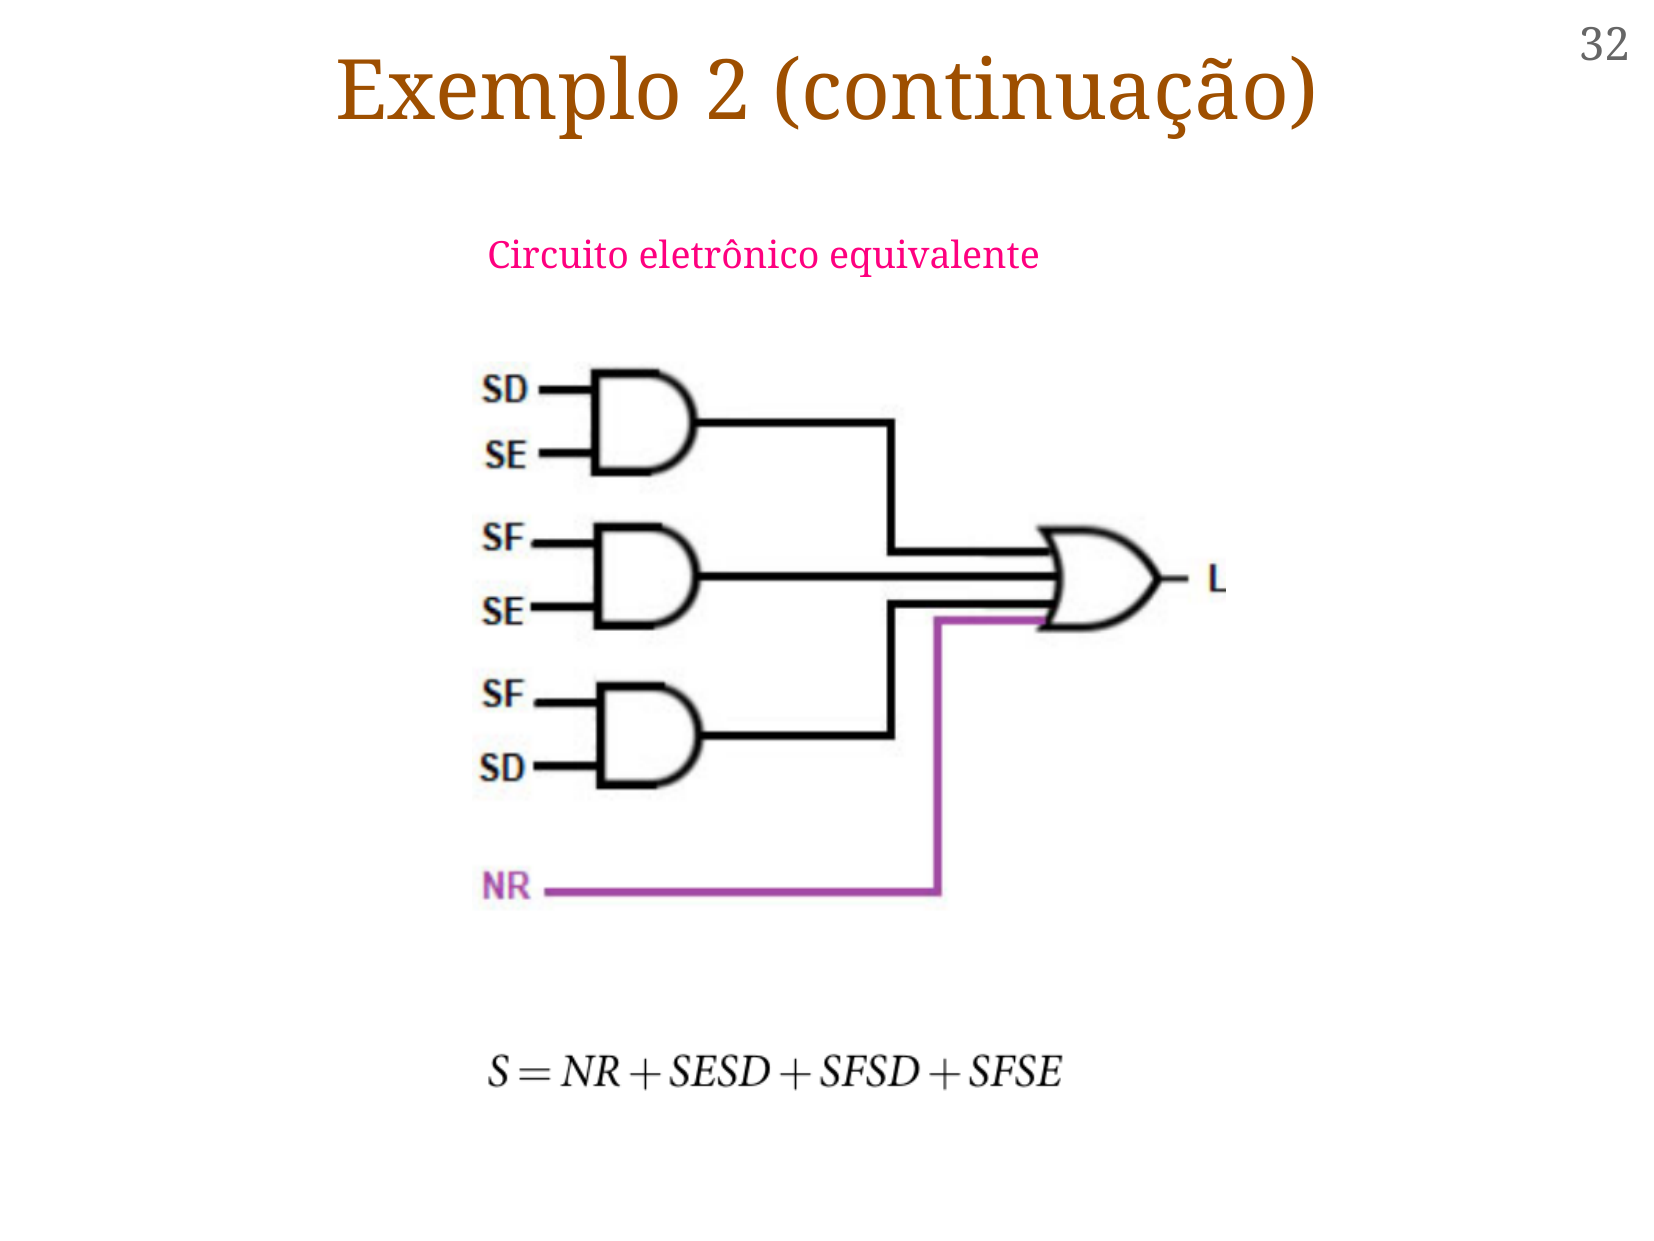

32
# Exemplo 2 (continuação)
Circuito eletrônico equivalente